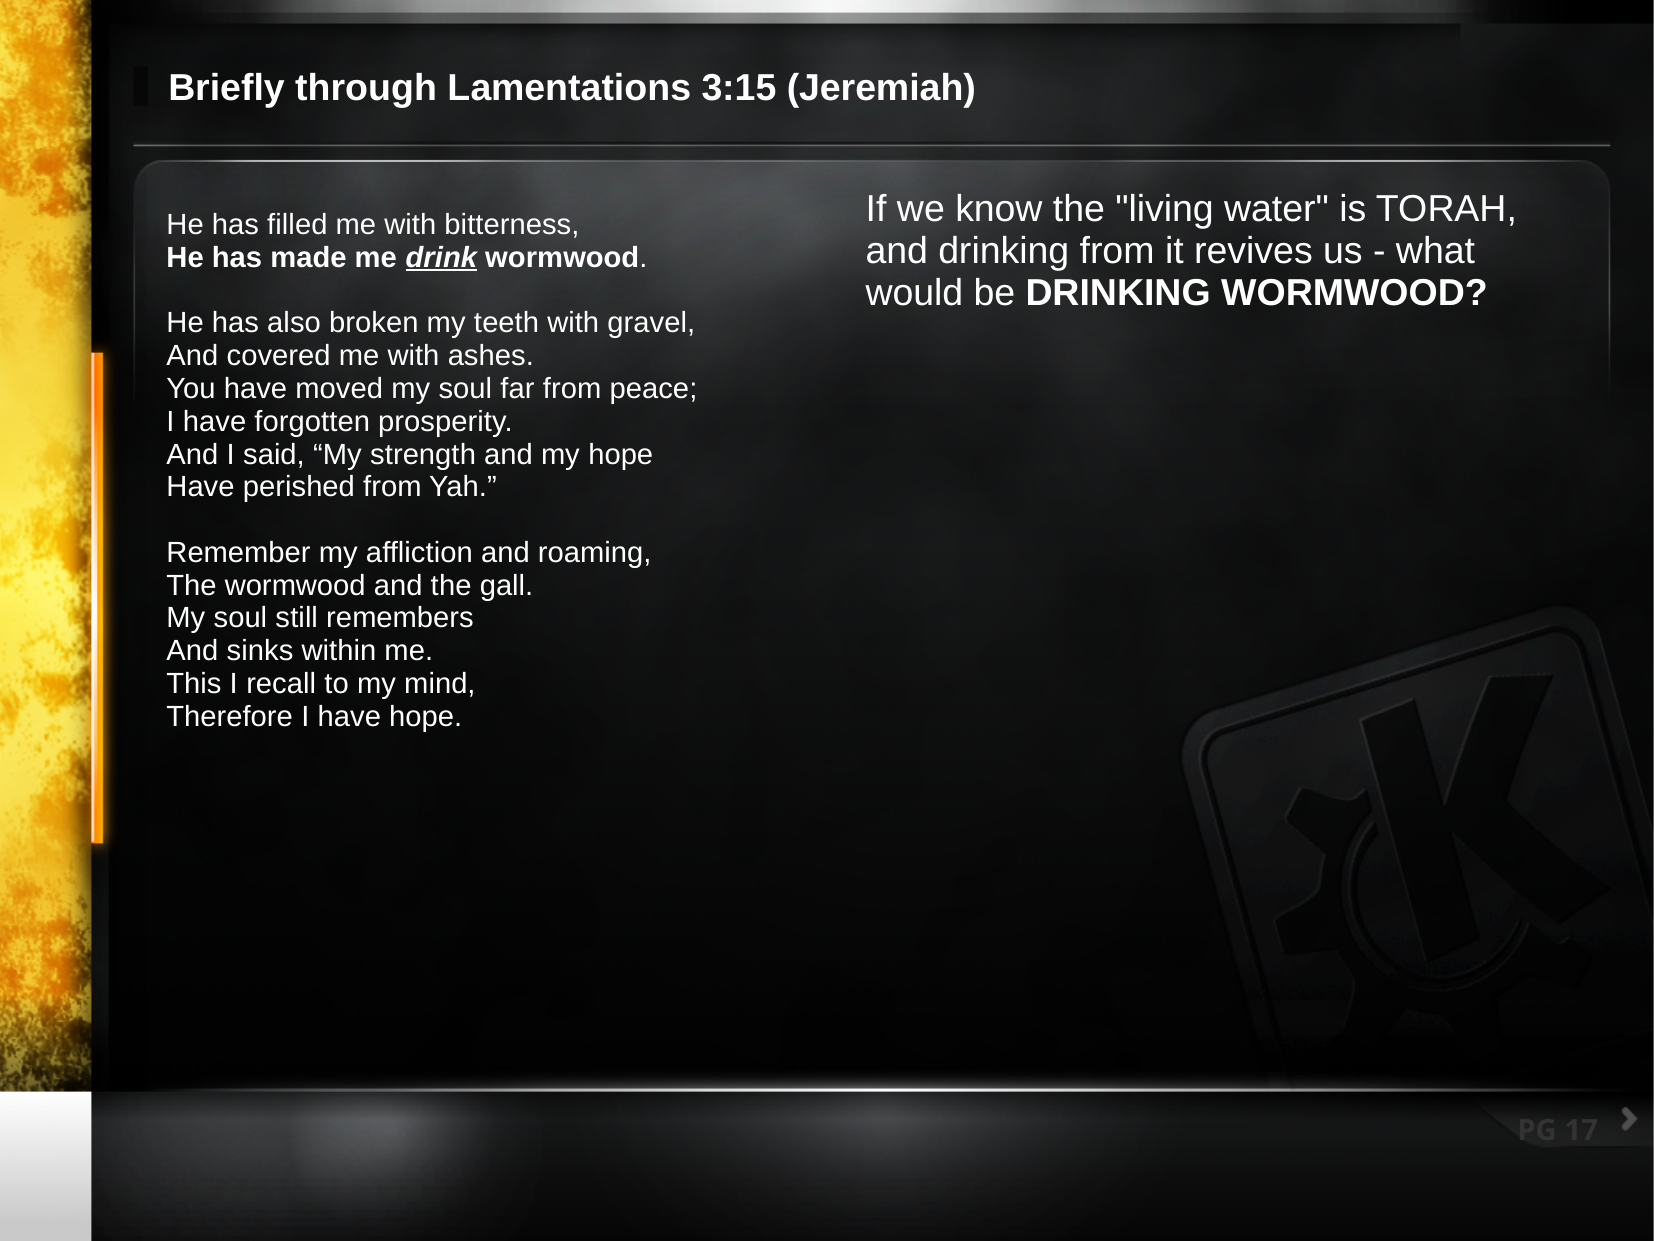

Briefly through Lamentations 3:15 (Jeremiah)
If we know the "living water" is TORAH, and drinking from it revives us - what would be DRINKING WORMWOOD?
He has filled me with bitterness,
​​He has made me drink wormwood.
​
​​He has also broken my teeth with gravel,
​​And covered me with ashes.
​​You have moved my soul far from peace;
​​I have forgotten prosperity.
​​And I said, “My strength and my hope
​​Have perished from Yah.”
​
​​Remember my affliction and roaming,
​​The wormwood and the gall.
​​My soul still remembers
​​And sinks within me.
​​This I recall to my mind,
​​Therefore I have hope.